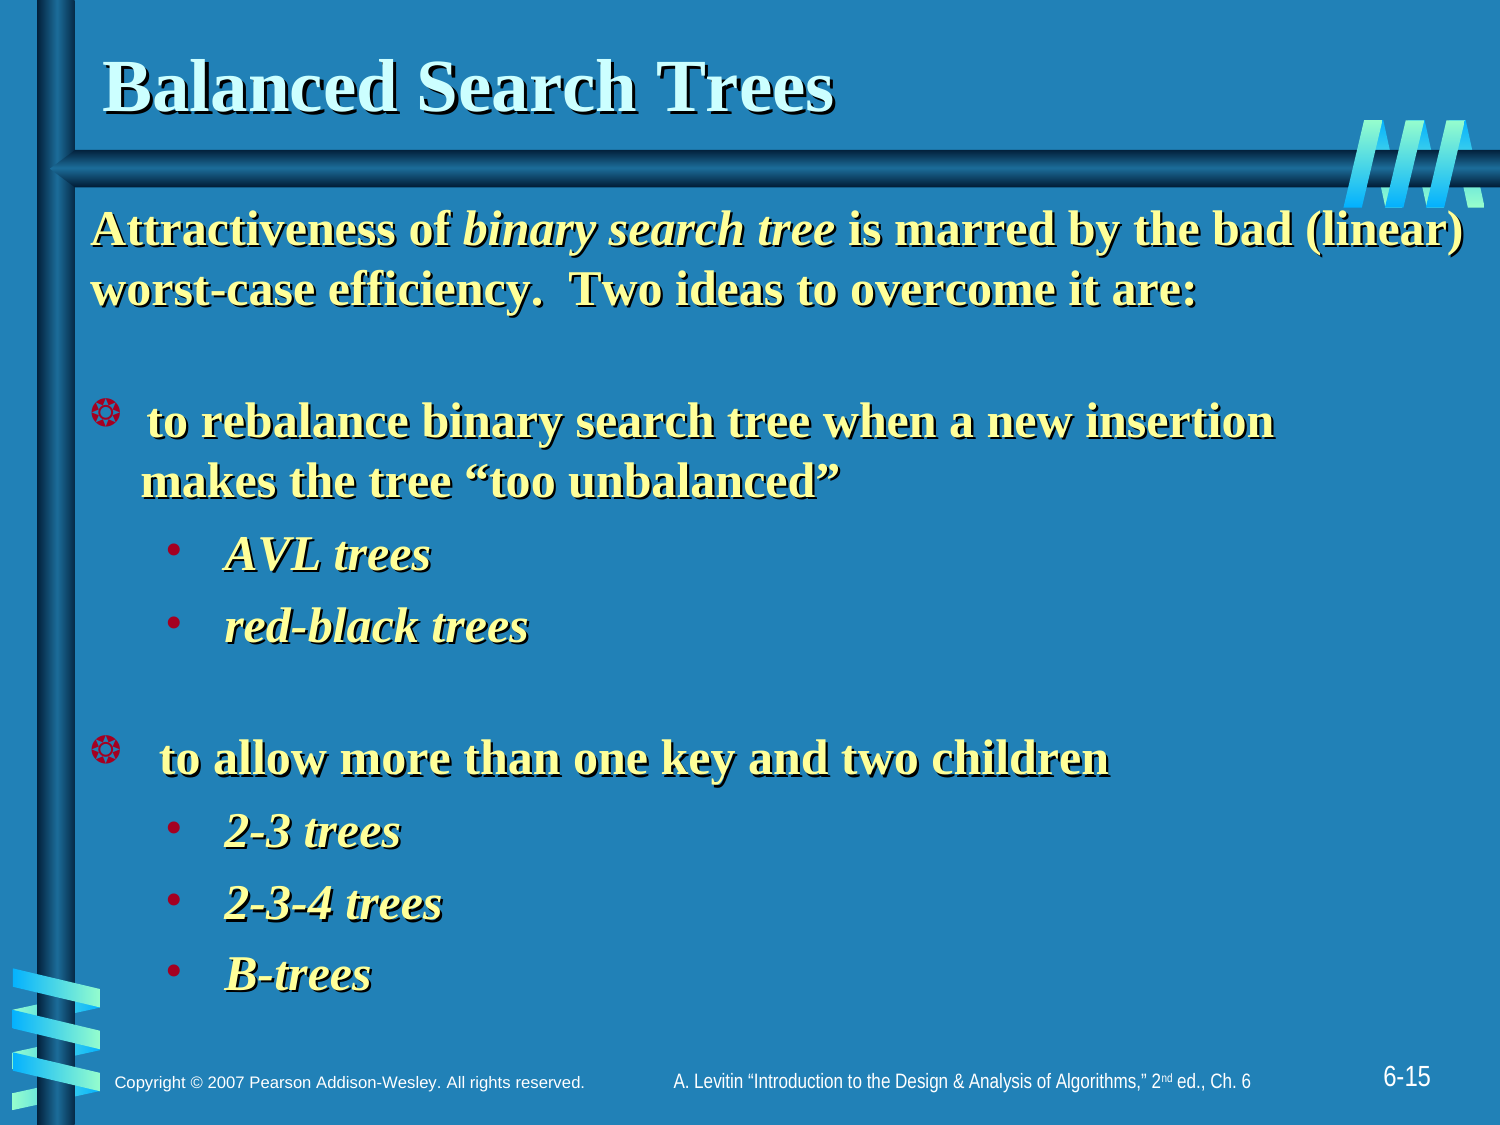

# Balanced Search Trees
Attractiveness of binary search tree is marred by the bad (linear) worst-case efficiency. Two ideas to overcome it are:
 to rebalance binary search tree when a new insertion
 makes the tree “too unbalanced”
 AVL trees
 red-black trees
 to allow more than one key and two children
 2-3 trees
 2-3-4 trees
 B-trees